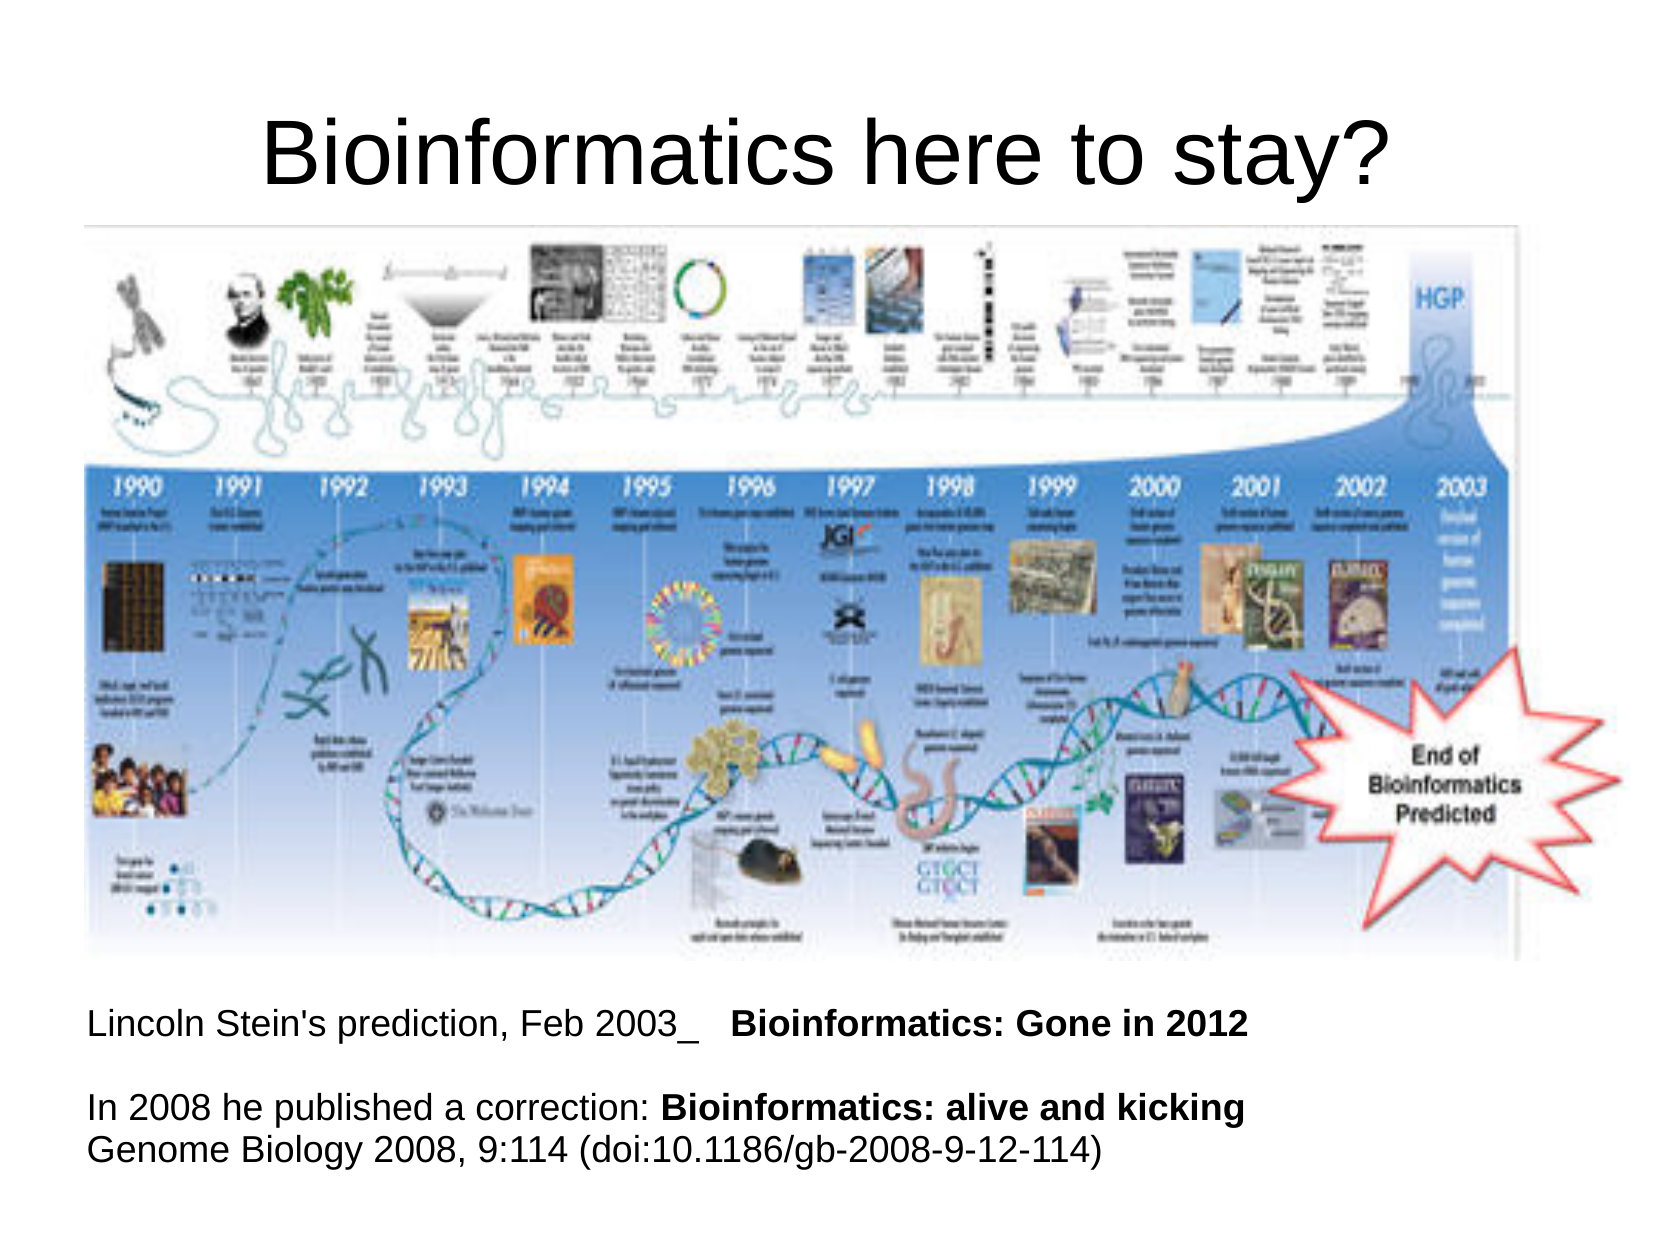

# Bioinformatics here to stay?
Lincoln Stein's prediction, Feb 2003_ Bioinformatics: Gone in 2012
In 2008 he published a correction: Bioinformatics: alive and kicking
Genome Biology 2008, 9:114 (doi:10.1186/gb-2008-9-12-114)